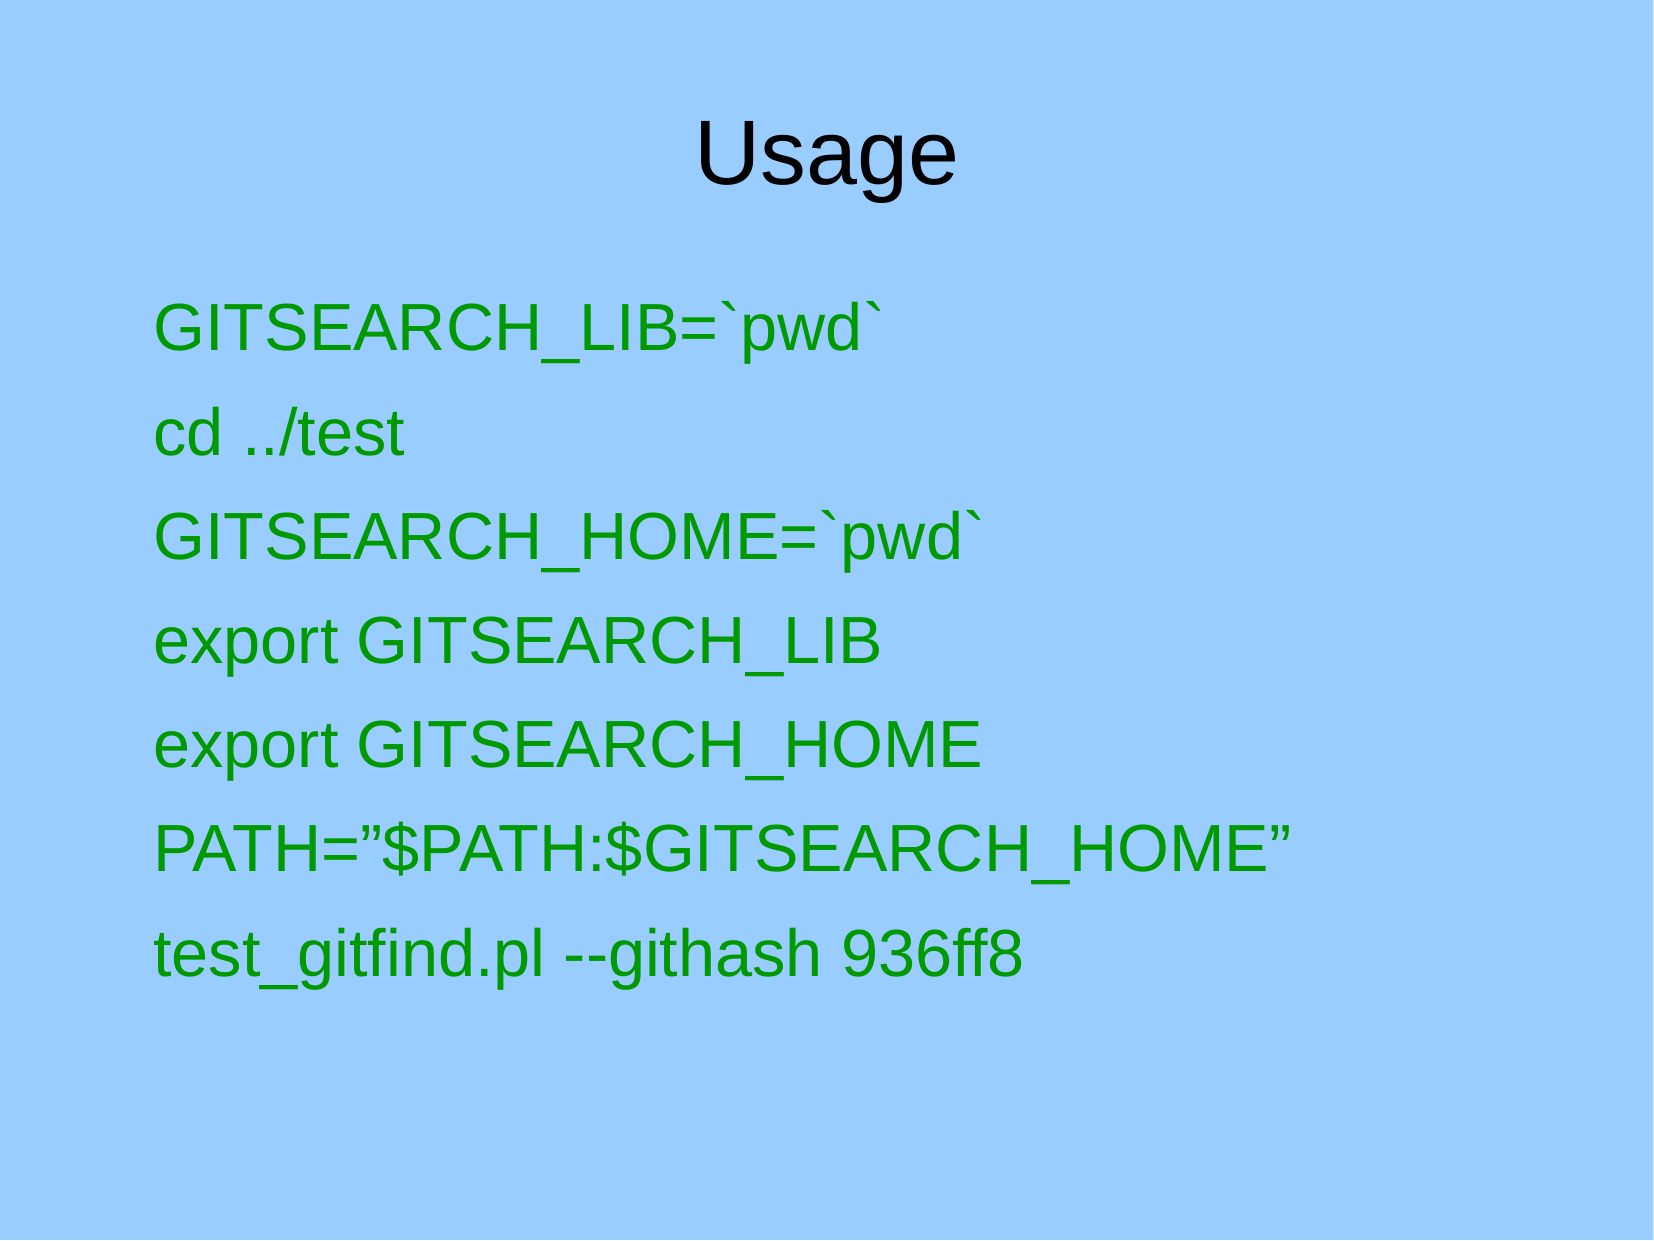

# Usage
GITSEARCH_LIB=`pwd`
cd ../test
GITSEARCH_HOME=`pwd`
export GITSEARCH_LIB
export GITSEARCH_HOME
PATH=”$PATH:$GITSEARCH_HOME”
test_gitfind.pl --githash 936ff8